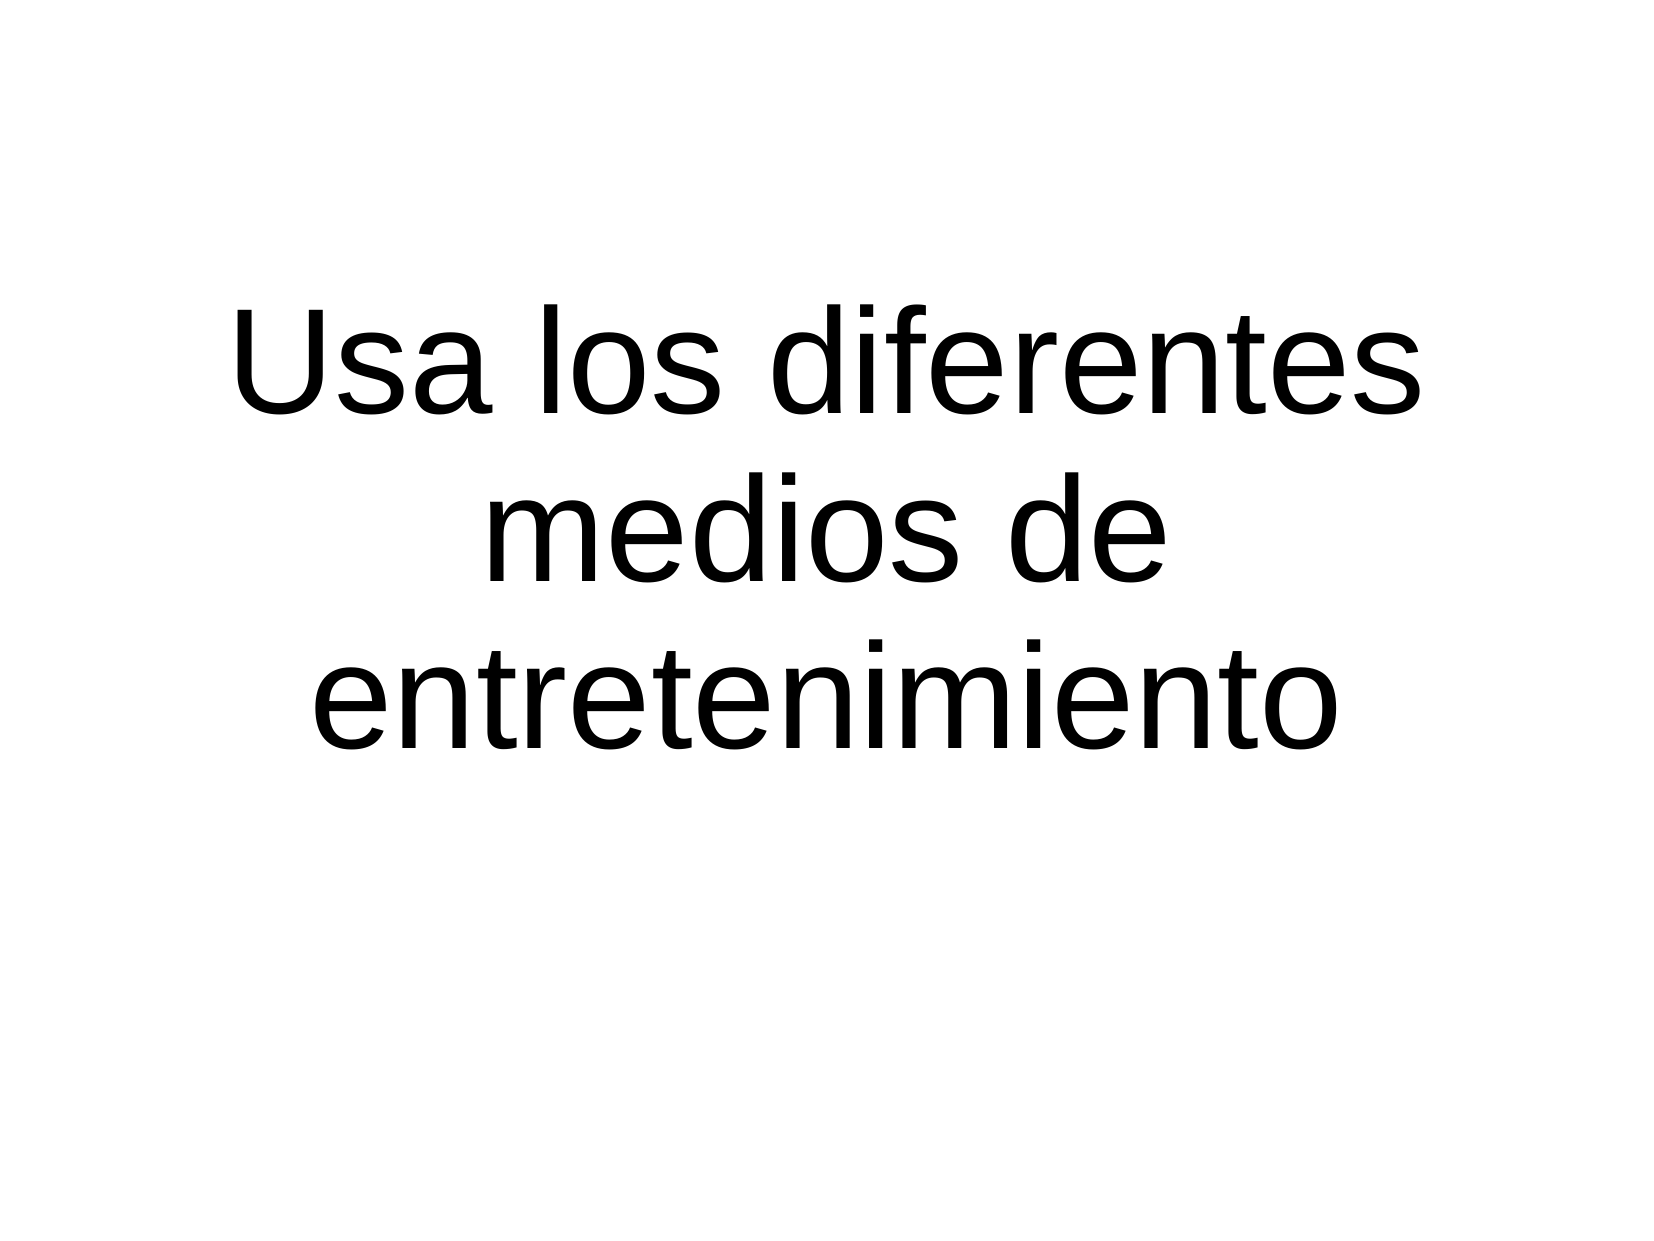

# Usa los diferentes medios de entretenimiento